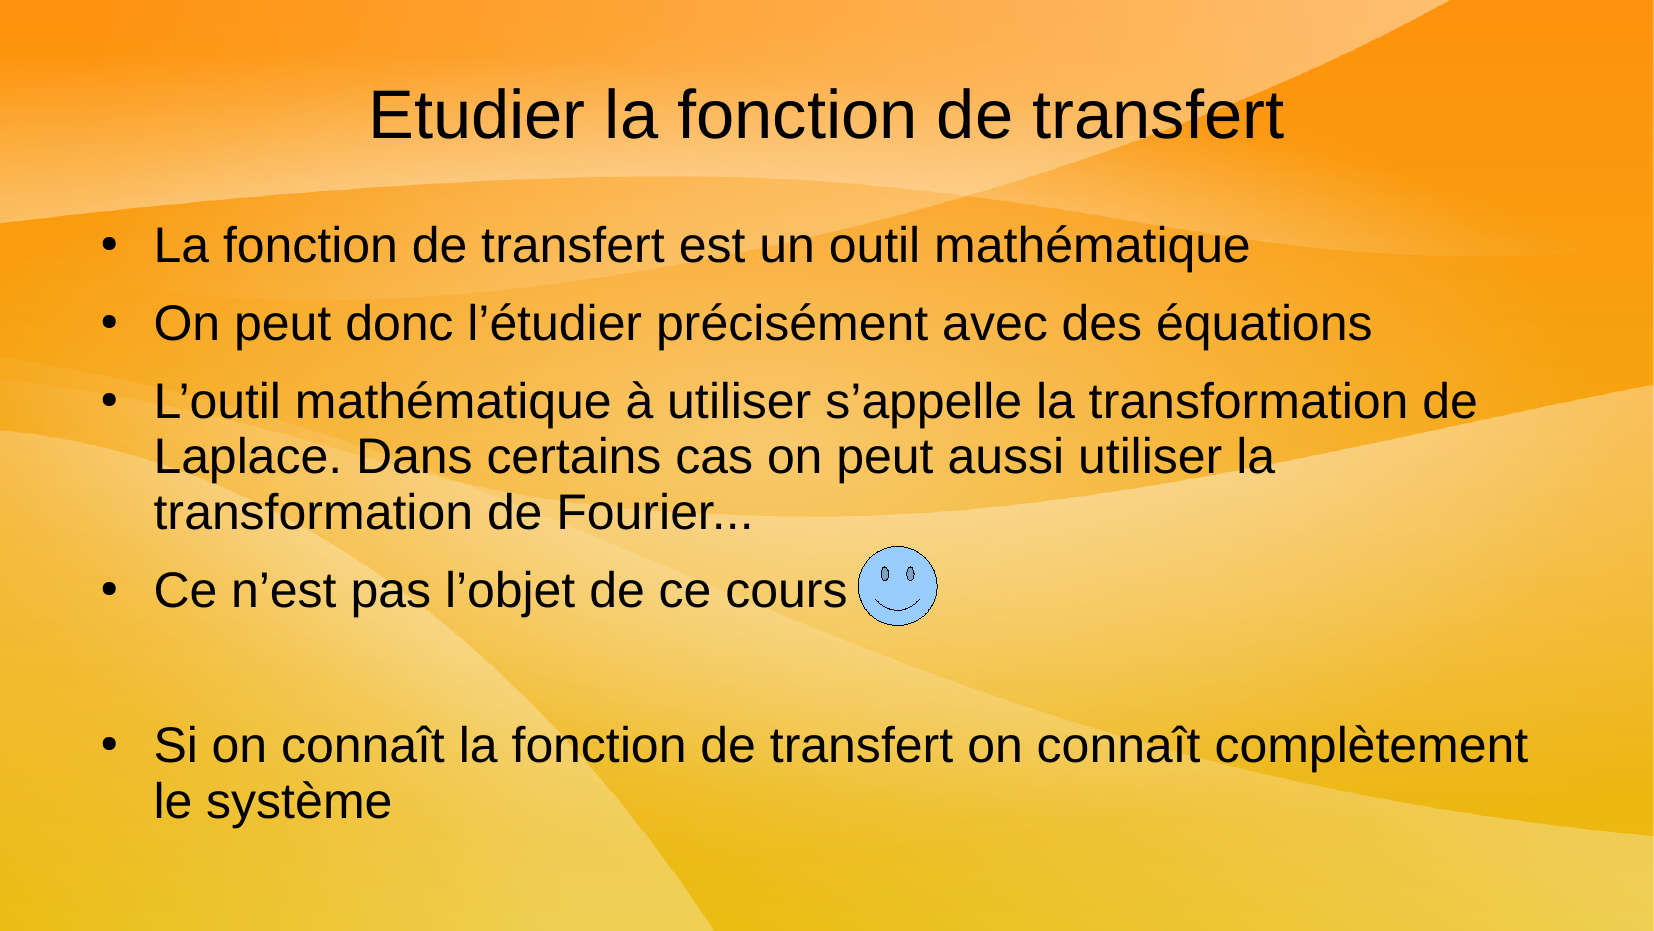

# Etudier la fonction de transfert
La fonction de transfert est un outil mathématique
On peut donc l’étudier précisément avec des équations
L’outil mathématique à utiliser s’appelle la transformation de Laplace. Dans certains cas on peut aussi utiliser la transformation de Fourier...
Ce n’est pas l’objet de ce cours
Si on connaît la fonction de transfert on connaît complètement le système